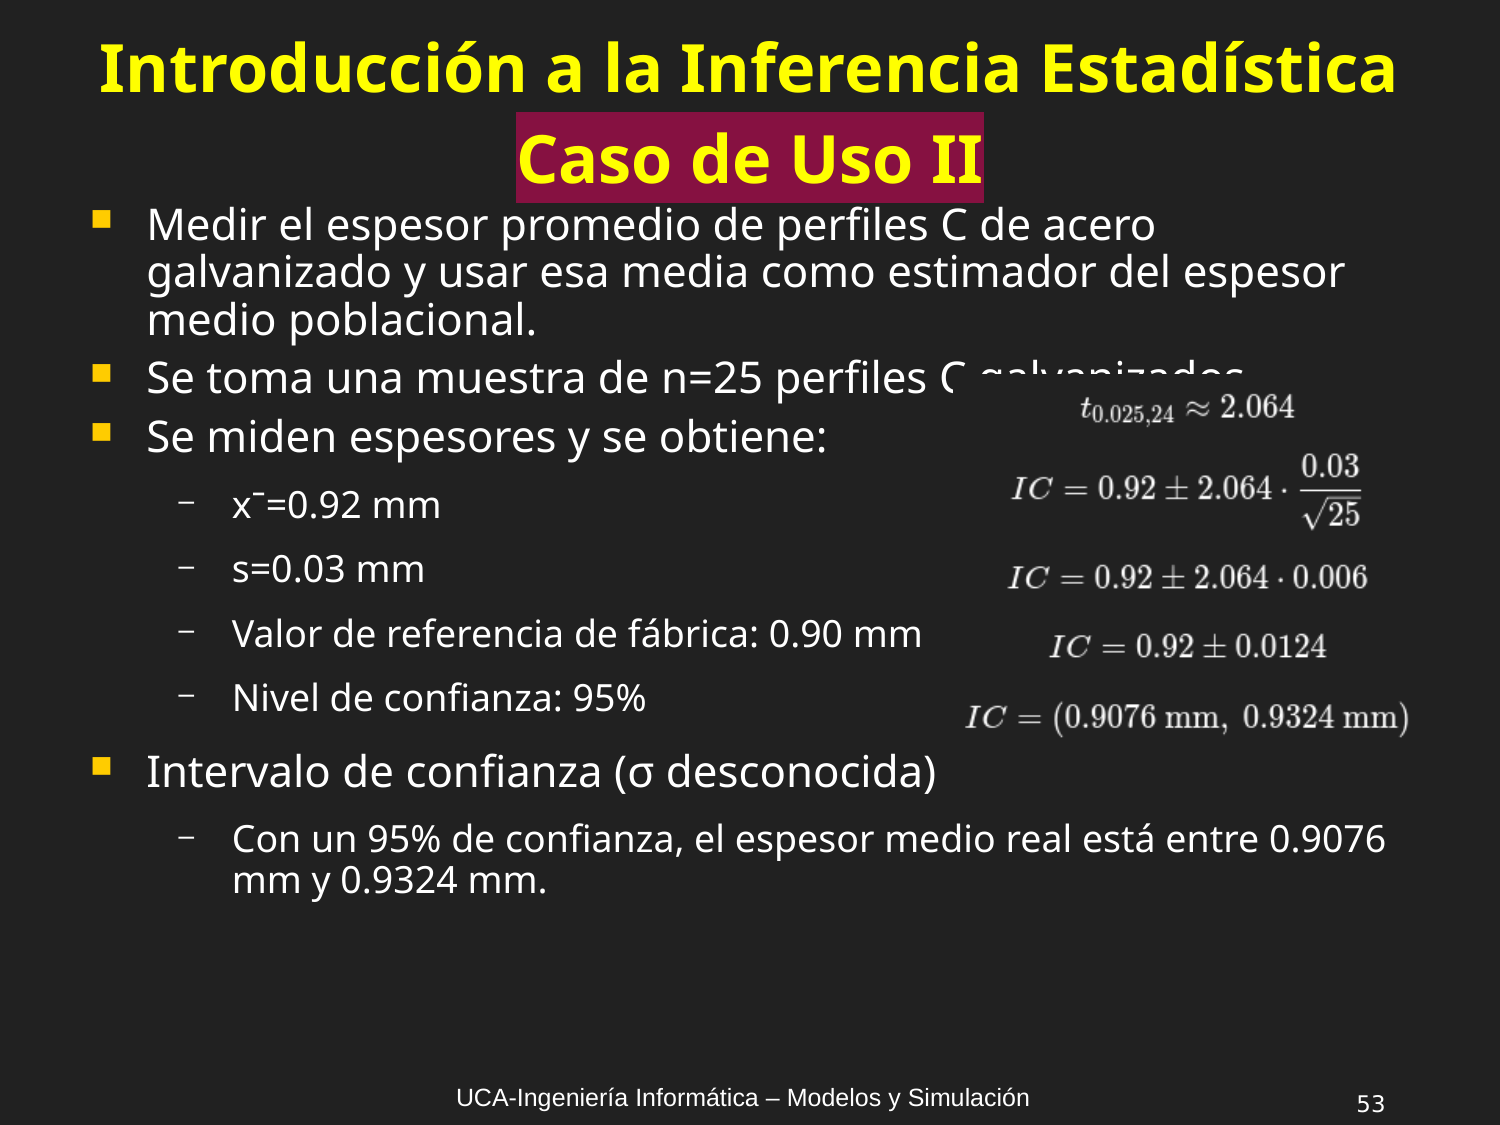

# Introducción a la Inferencia Estadística Caso de Uso II
Medir el espesor promedio de perfiles C de acero galvanizado y usar esa media como estimador del espesor medio poblacional.
Se toma una muestra de n=25 perfiles C galvanizados.
Se miden espesores y se obtiene:
xˉ=0.92 mm
s=0.03 mm
Valor de referencia de fábrica: 0.90 mm
Nivel de confianza: 95%
Intervalo de confianza (σ desconocida)
Con un 95% de confianza, el espesor medio real está entre 0.9076 mm y 0.9324 mm.